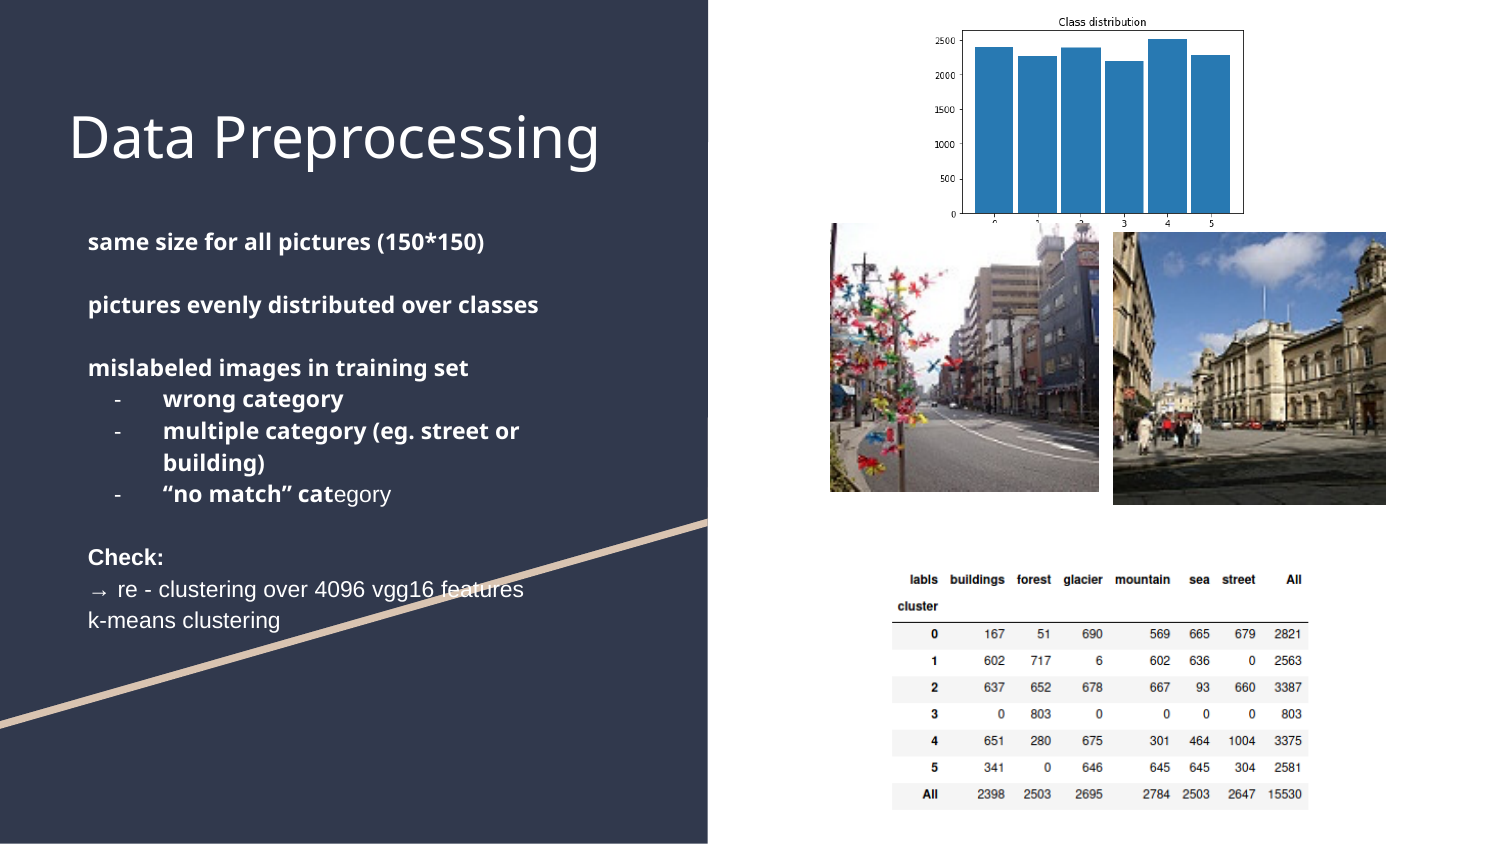

# Data Preprocessing
same size for all pictures (150*150)
pictures evenly distributed over classes
mislabeled images in training set
wrong category
multiple category (eg. street or building)
“no match” category
Check:
→ re - clustering over 4096 vgg16 features
k-means clustering